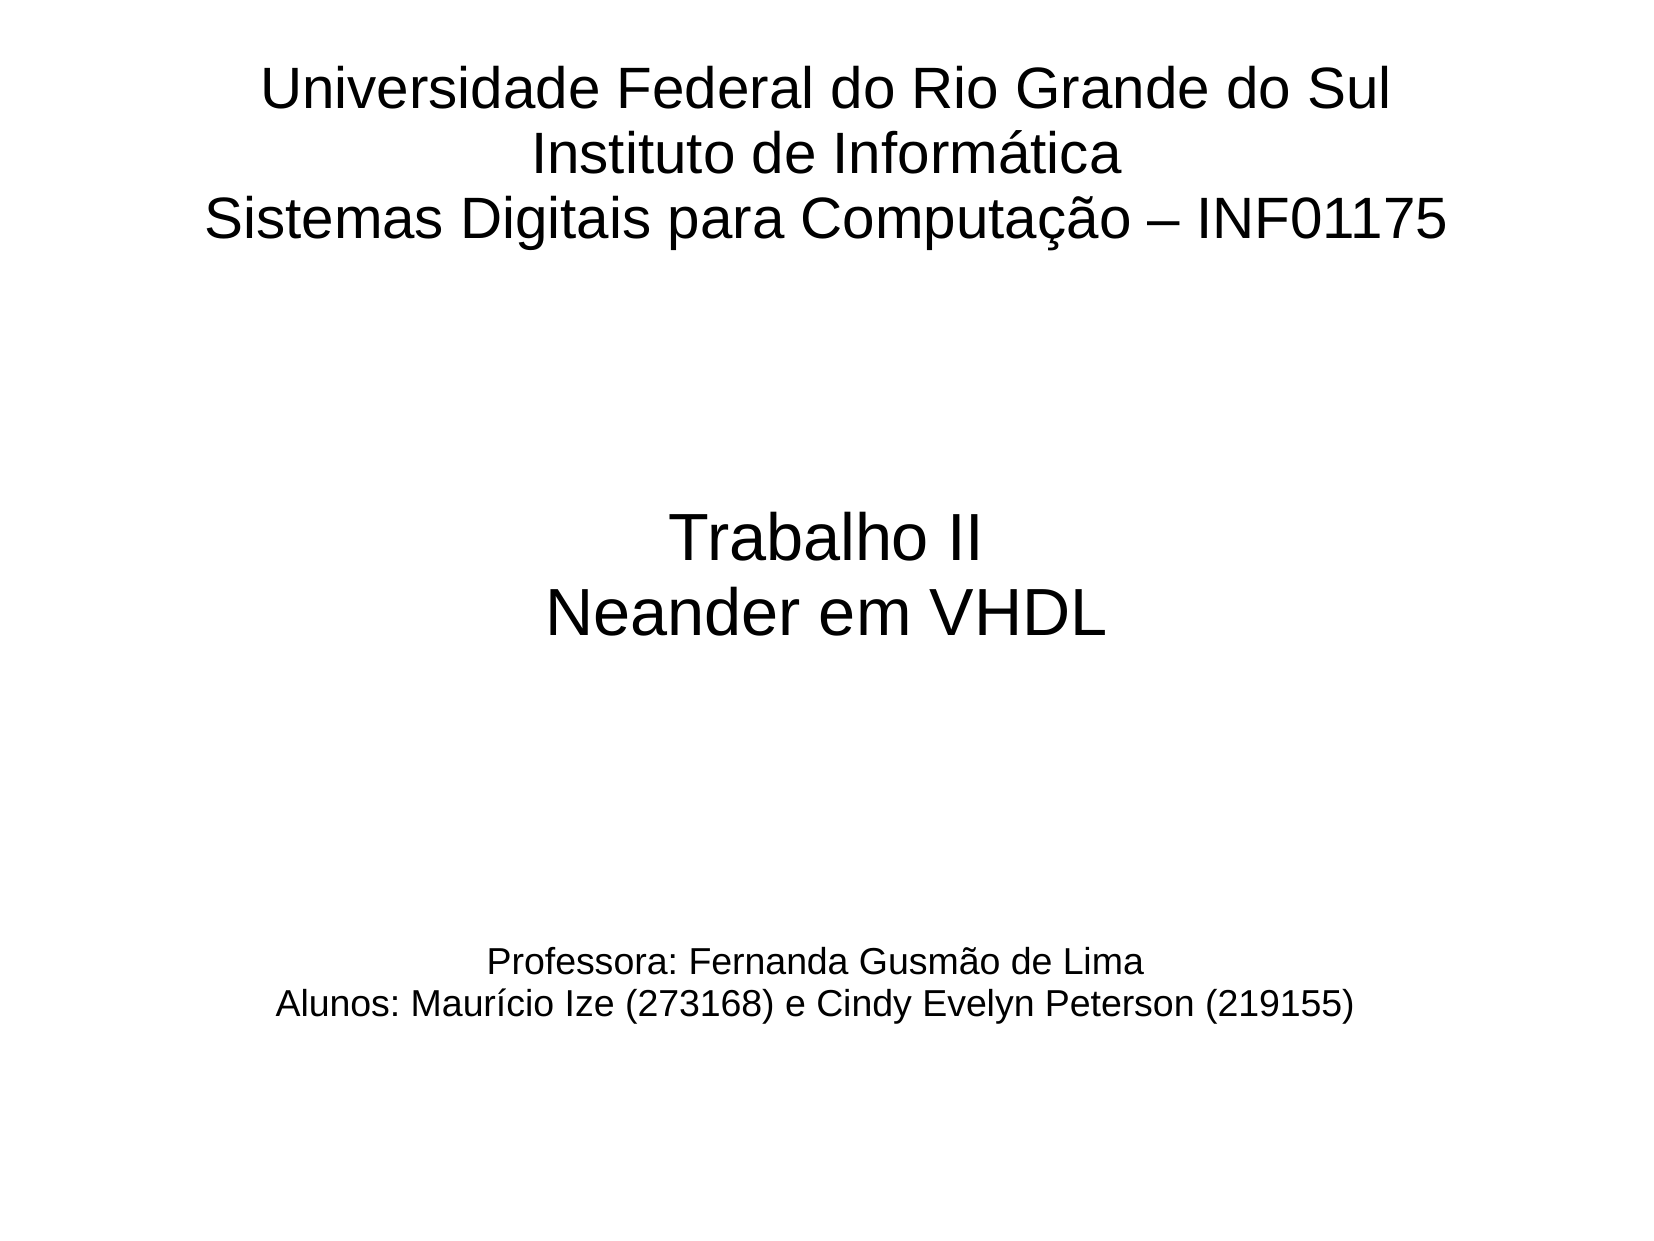

# Universidade Federal do Rio Grande do Sul Instituto de Informática Sistemas Digitais para Computação – INF01175
Trabalho II
Neander em VHDL
Professora: Fernanda Gusmão de Lima
Alunos: Maurício Ize (273168) e Cindy Evelyn Peterson (219155)